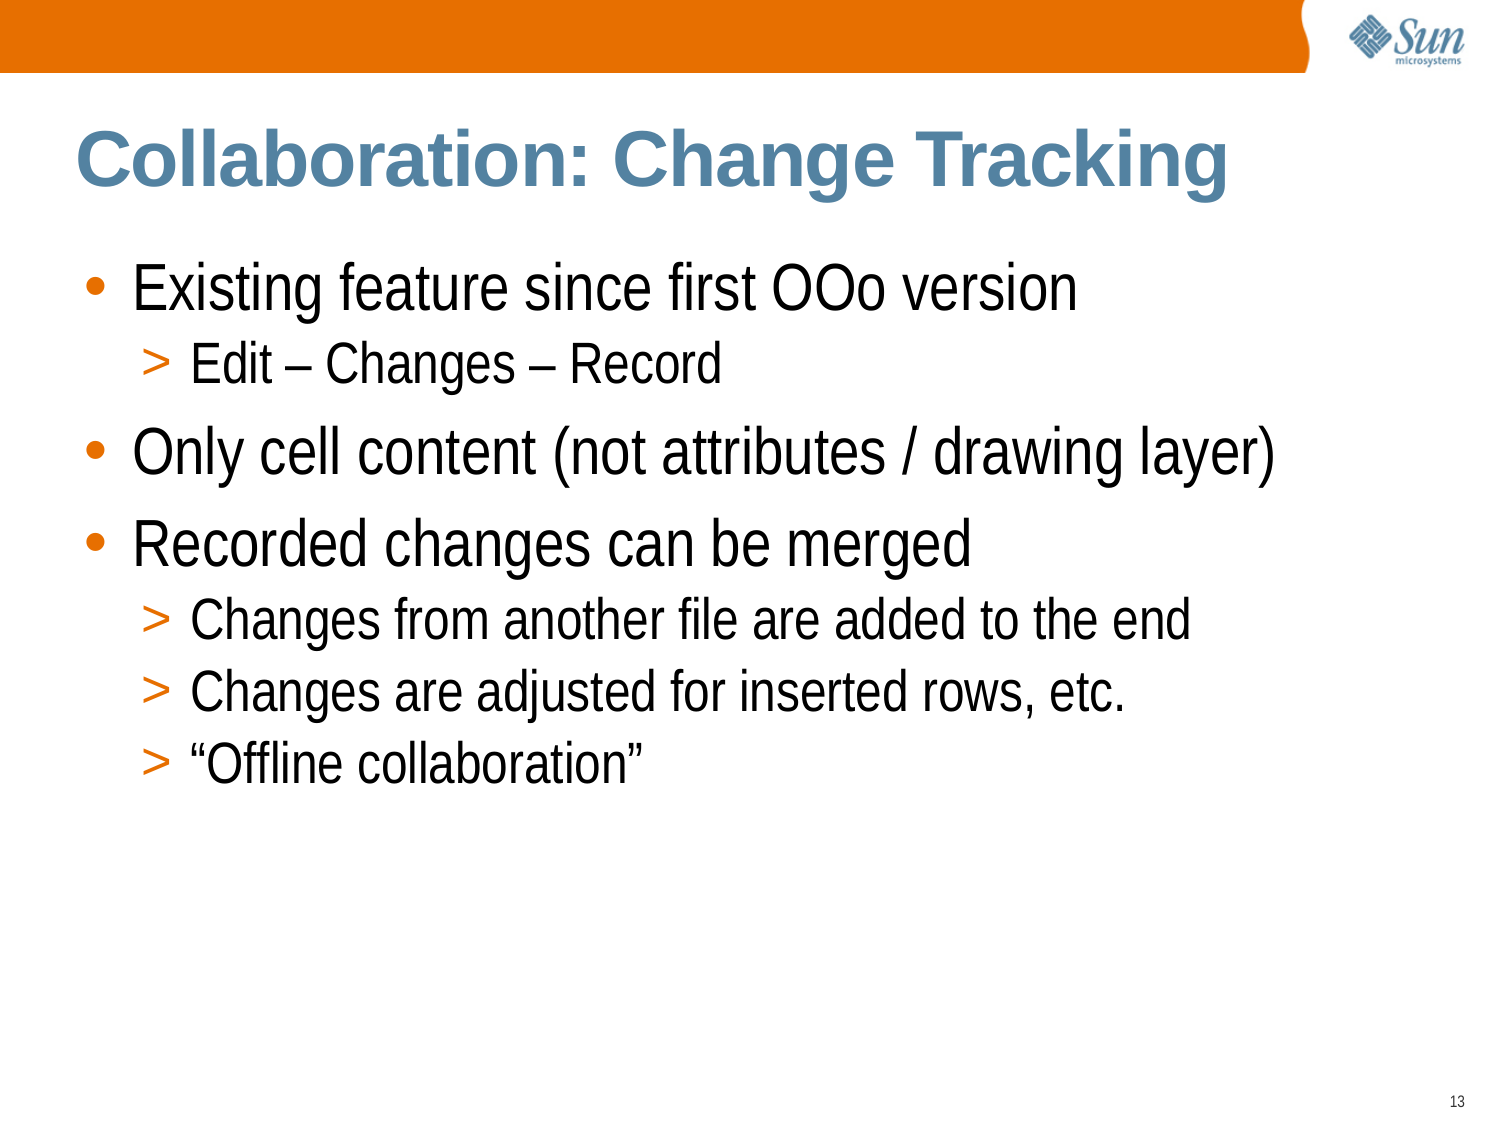

# Collaboration: Change Tracking
Existing feature since first OOo version
Edit – Changes – Record
Only cell content (not attributes / drawing layer)
Recorded changes can be merged
Changes from another file are added to the end
Changes are adjusted for inserted rows, etc.
“Offline collaboration”